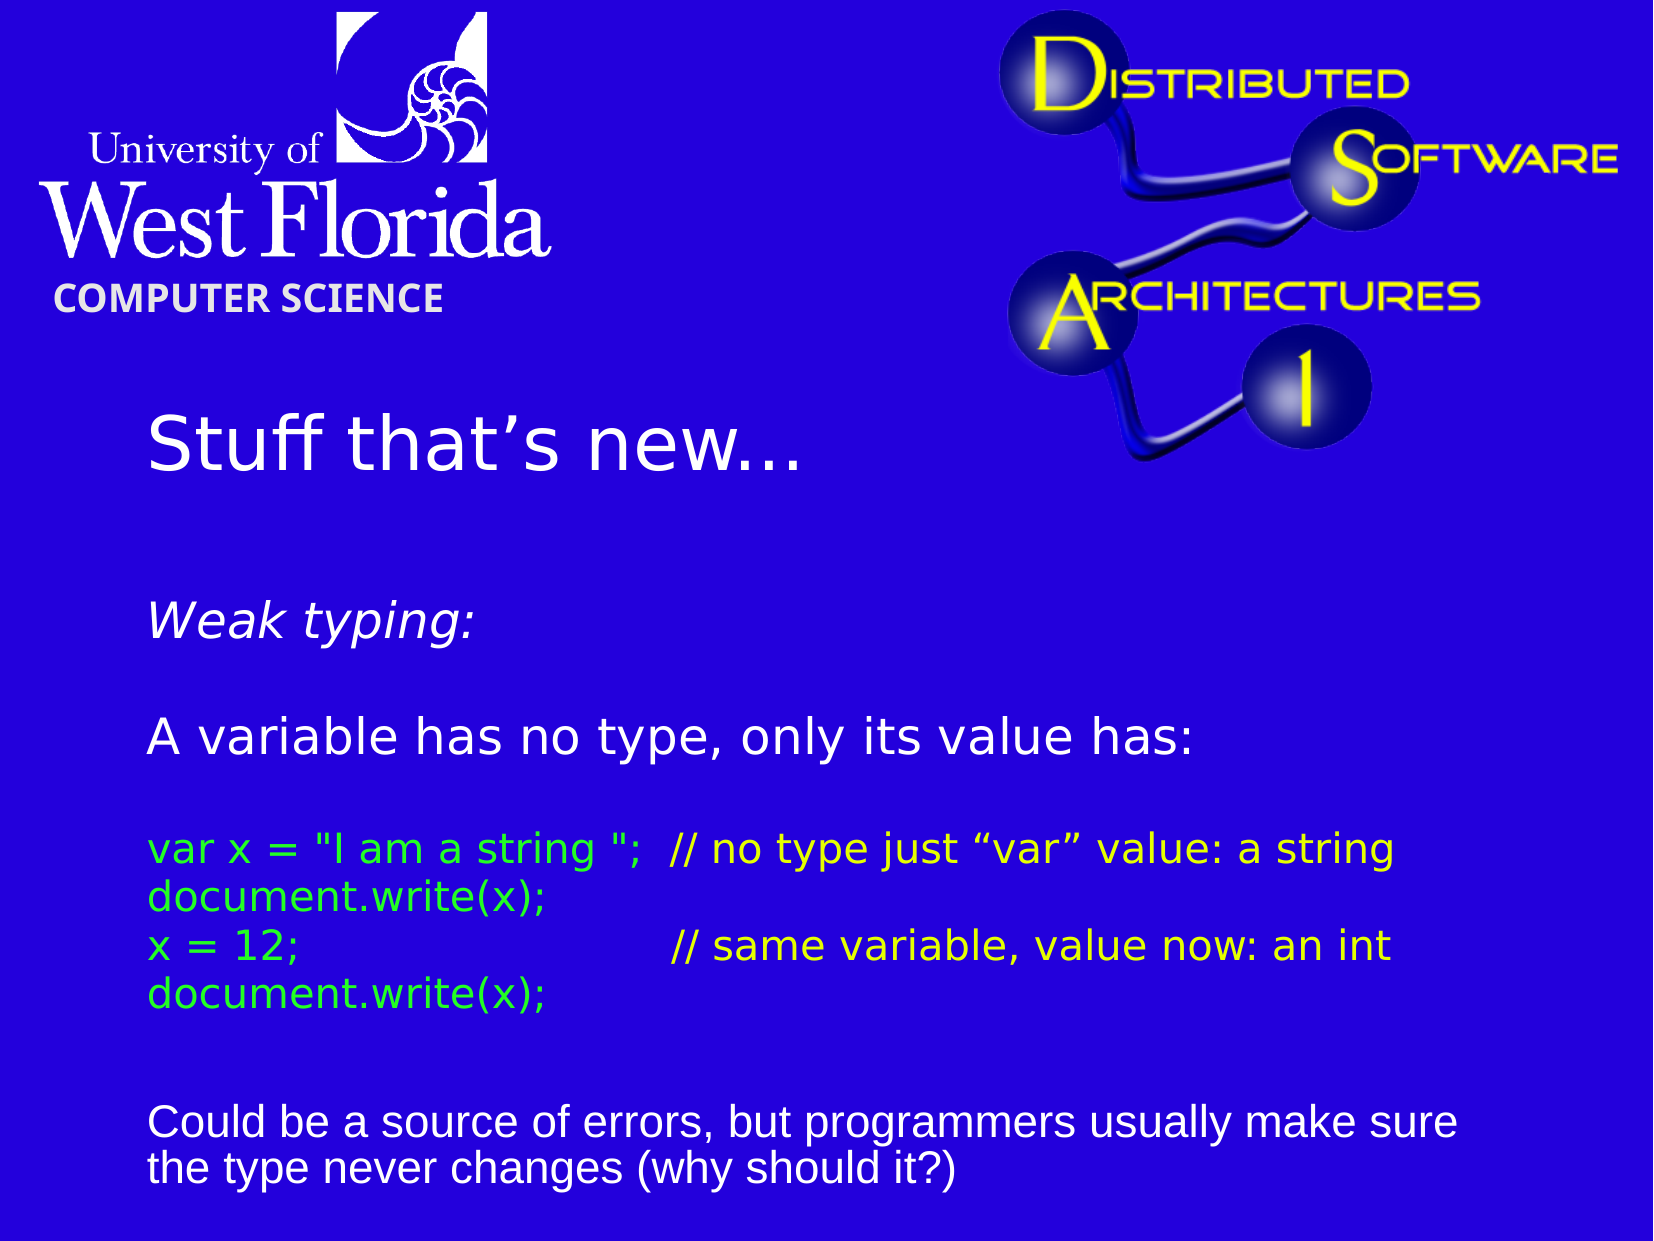

COMPUTER SCIENCE
Stuff that’s new...
Weak typing:
A variable has no type, only its value has:
var x = "I am a string "; // no type just “var” value: a string
document.write(x);
x = 12; // same variable, value now: an int
document.write(x);
Could be a source of errors, but programmers usually make sure the type never changes (why should it?)